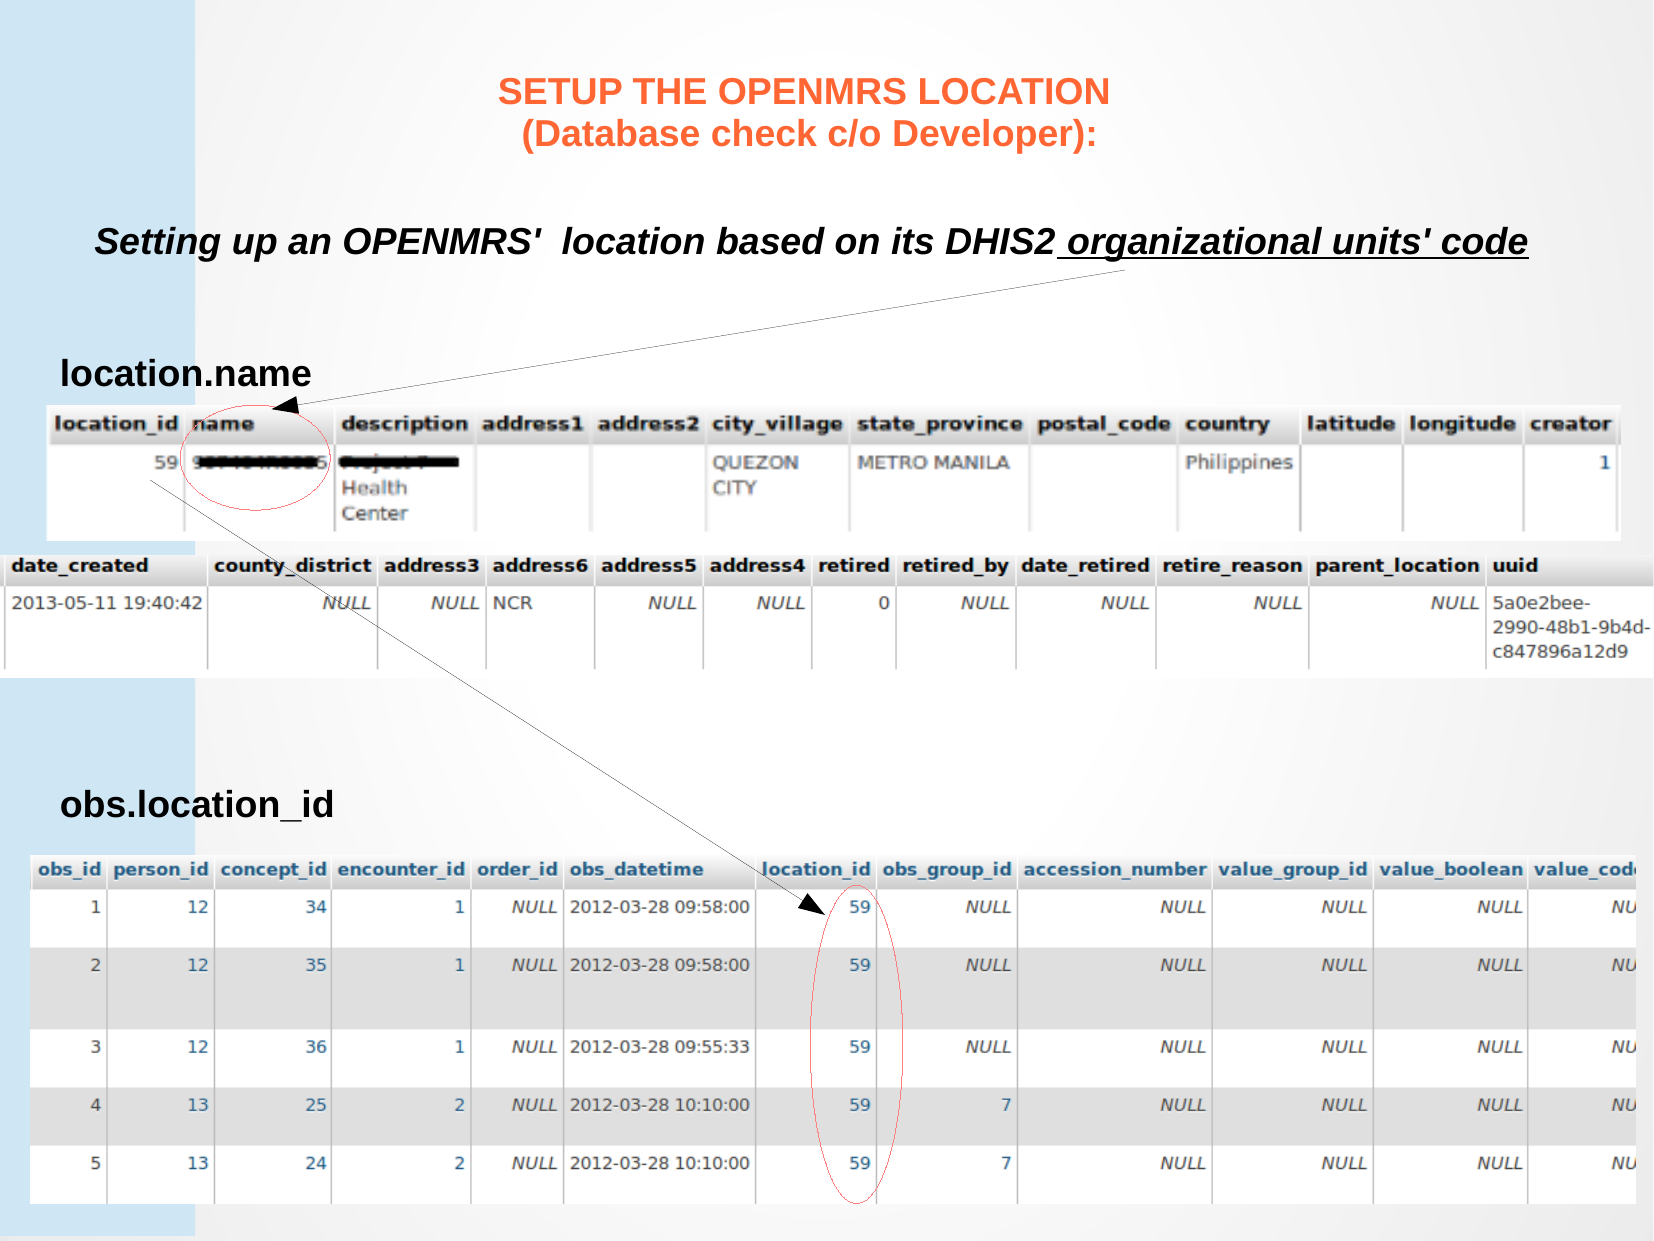

#
SETUP THE OPENMRS LOCATION
(Database check c/o Developer):
Setting up an OPENMRS' location based on its DHIS2 organizational units' code
location.name
obs.location_id